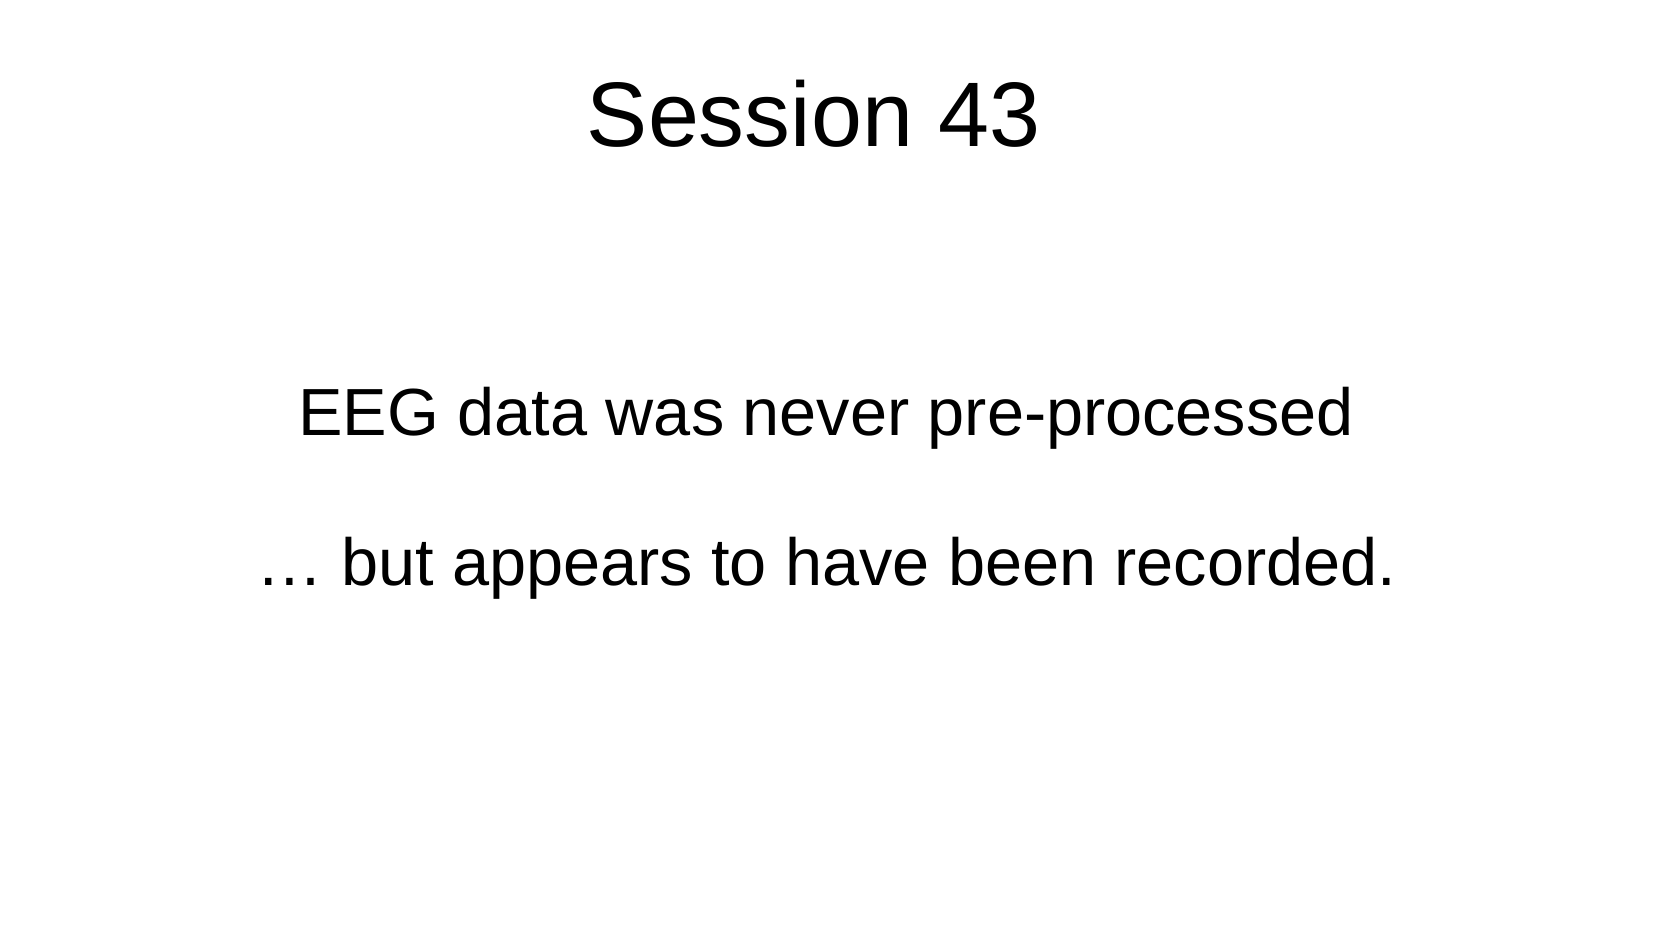

# Session 43
EEG data was never pre-processed
… but appears to have been recorded.